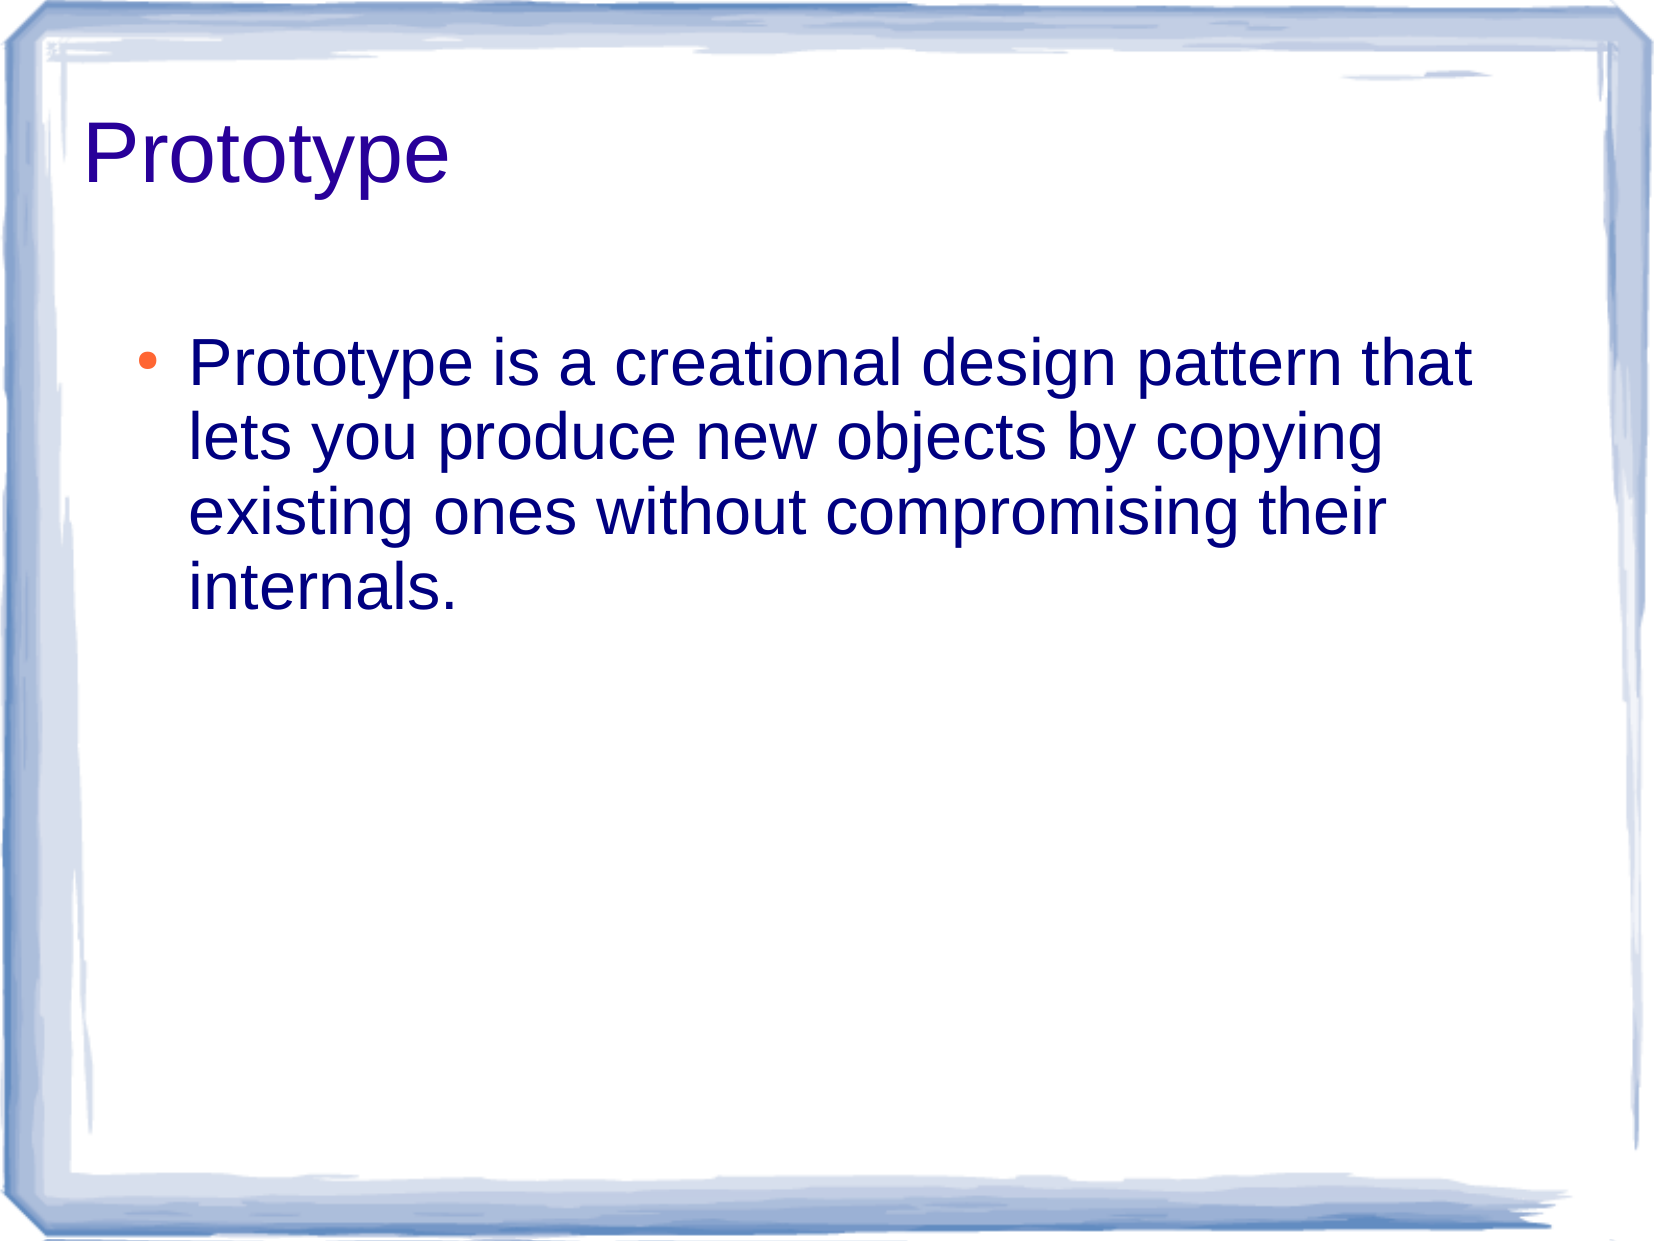

# Prototype
Prototype is a creational design pattern that lets you produce new objects by copying existing ones without compromising their internals.